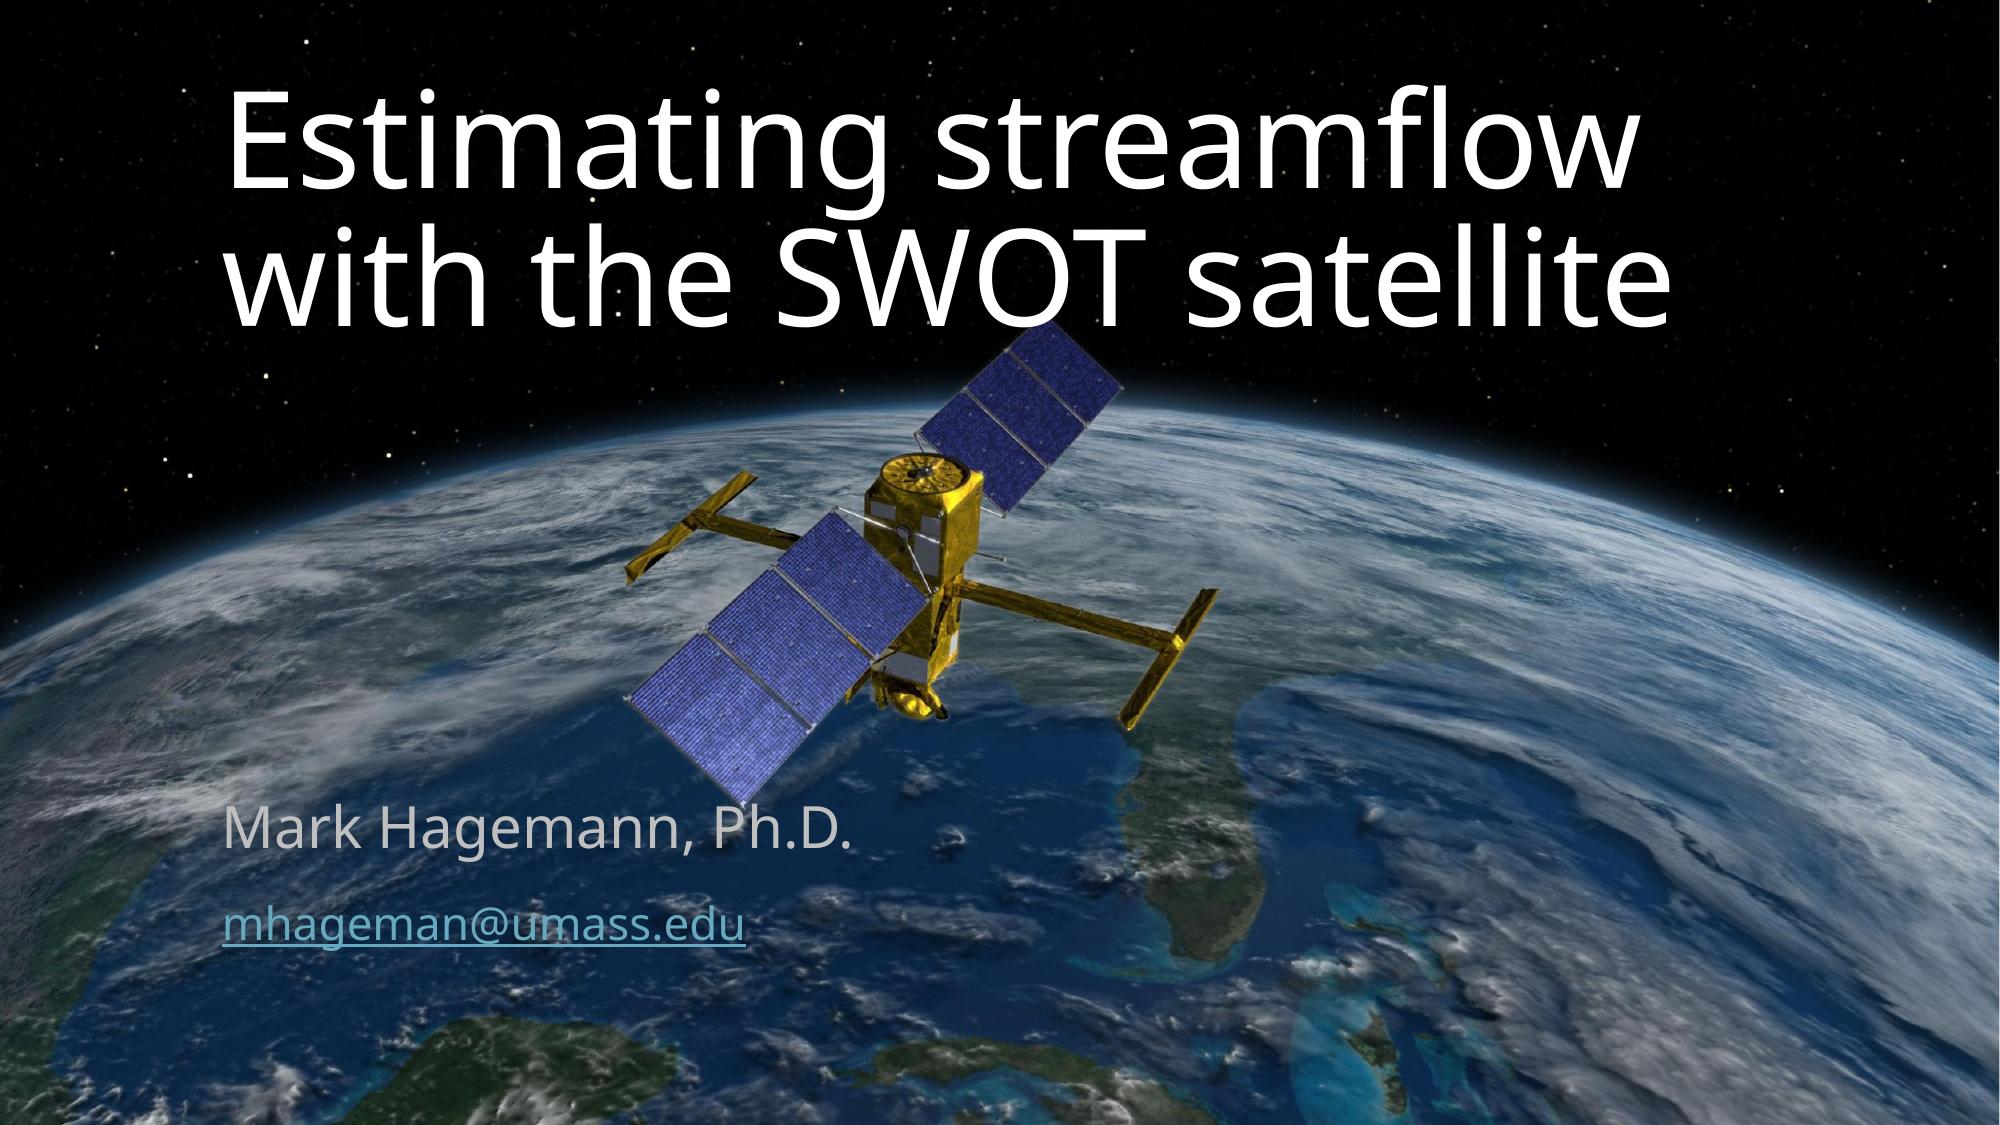

# Estimating streamflow with the SWOT satellite
Mark Hagemann, Ph.D.
mhageman@umass.edu